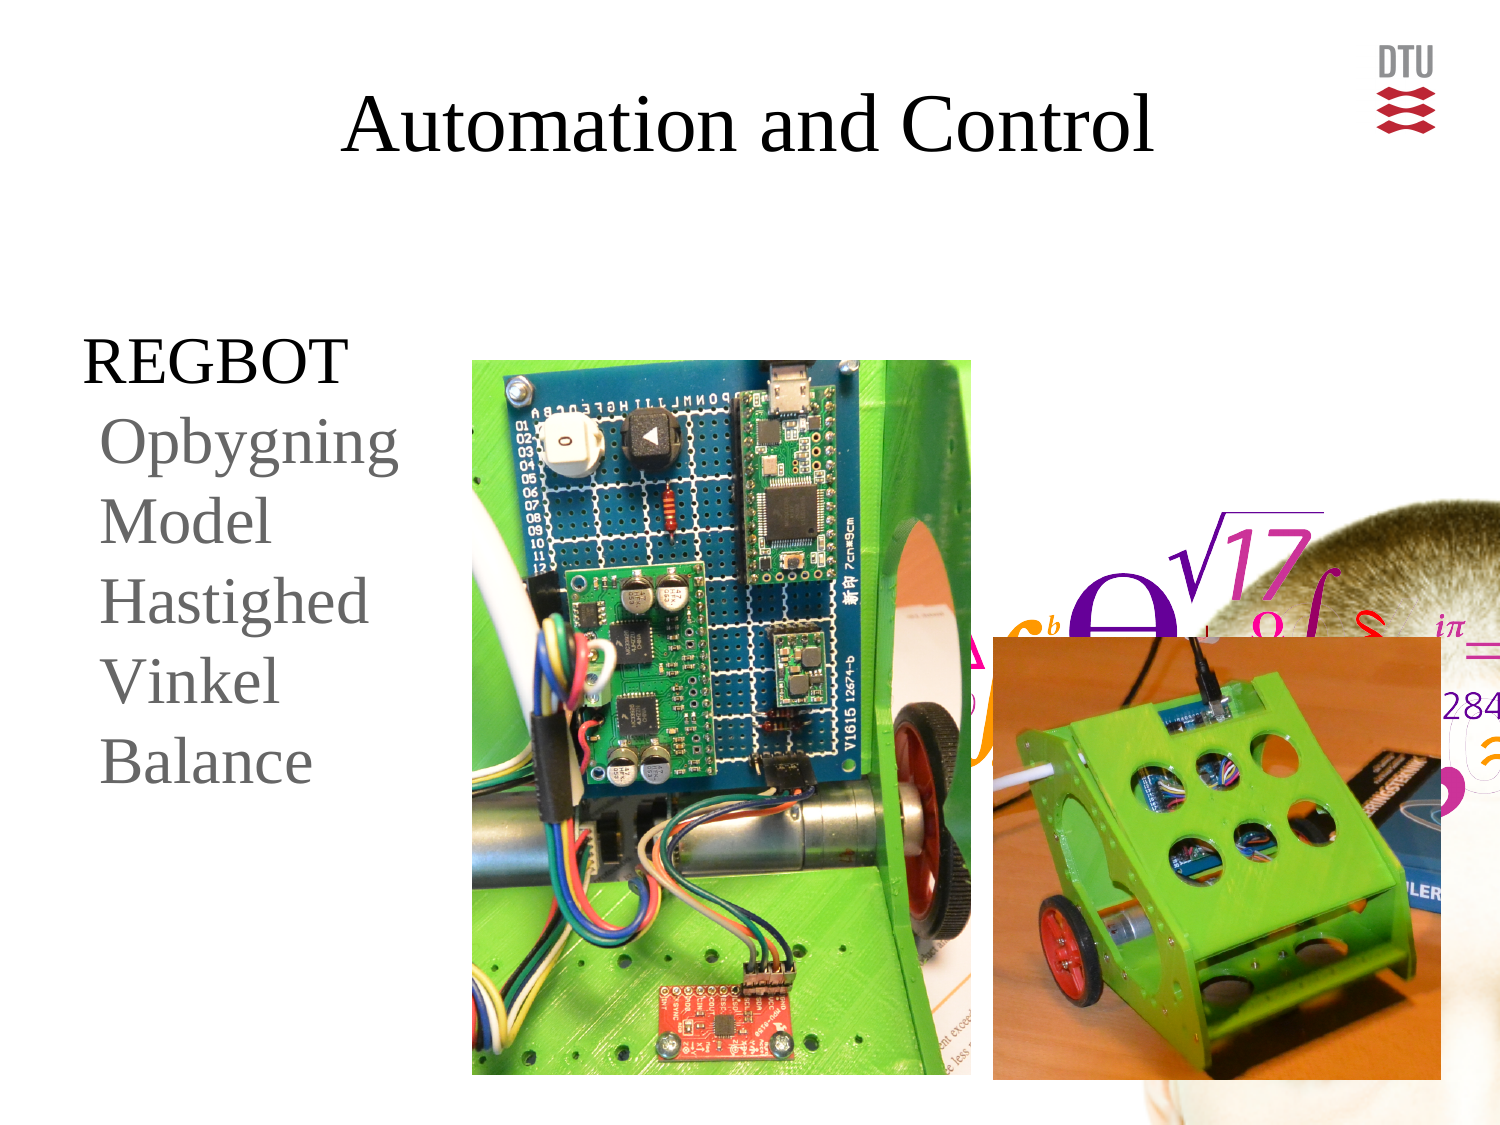

Automation and Control
REGBOT
 Opbygning
 Model
 Hastighed
 Vinkel
 Balance